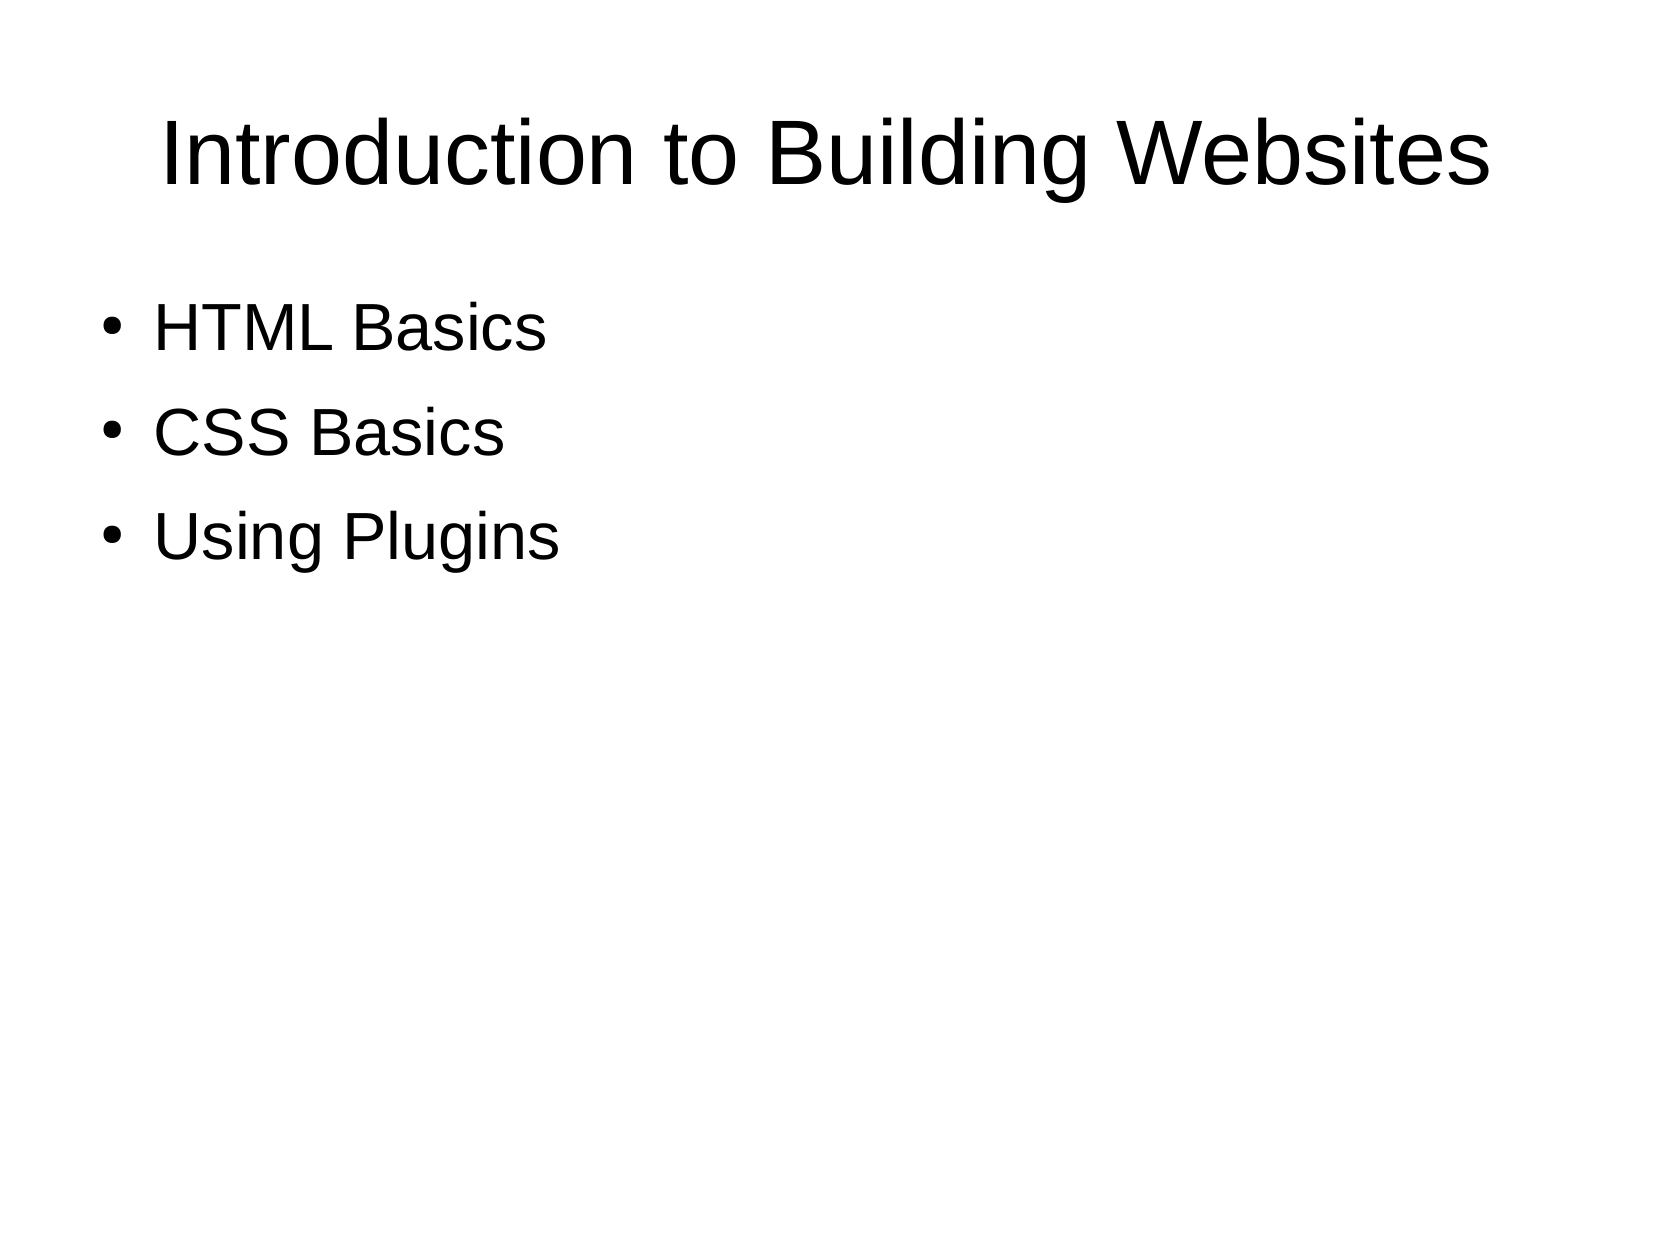

# Introduction to Building Websites
HTML Basics
CSS Basics
Using Plugins